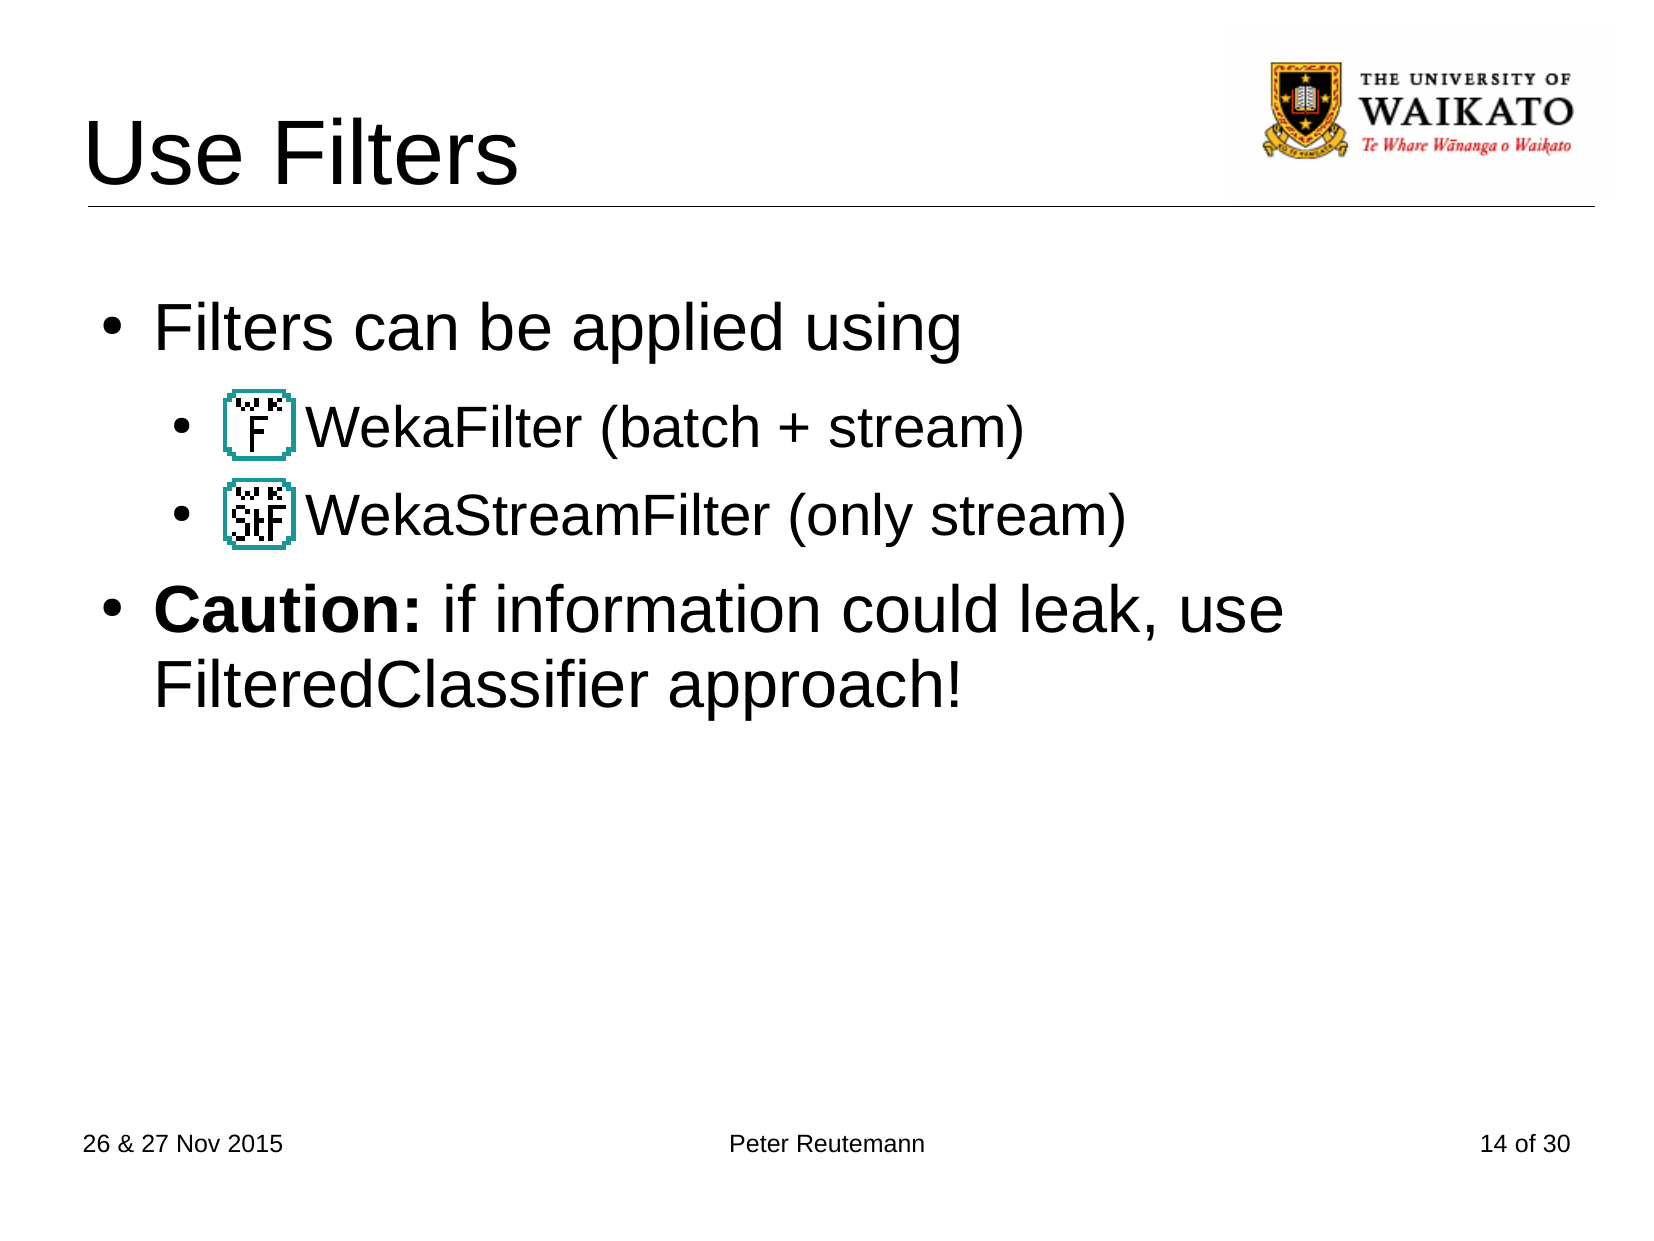

# Use Filters
Filters can be applied using
 WekaFilter (batch + stream)
 WekaStreamFilter (only stream)
Caution: if information could leak, use FilteredClassifier approach!
26 & 27 Nov 2015
Peter Reutemann
14